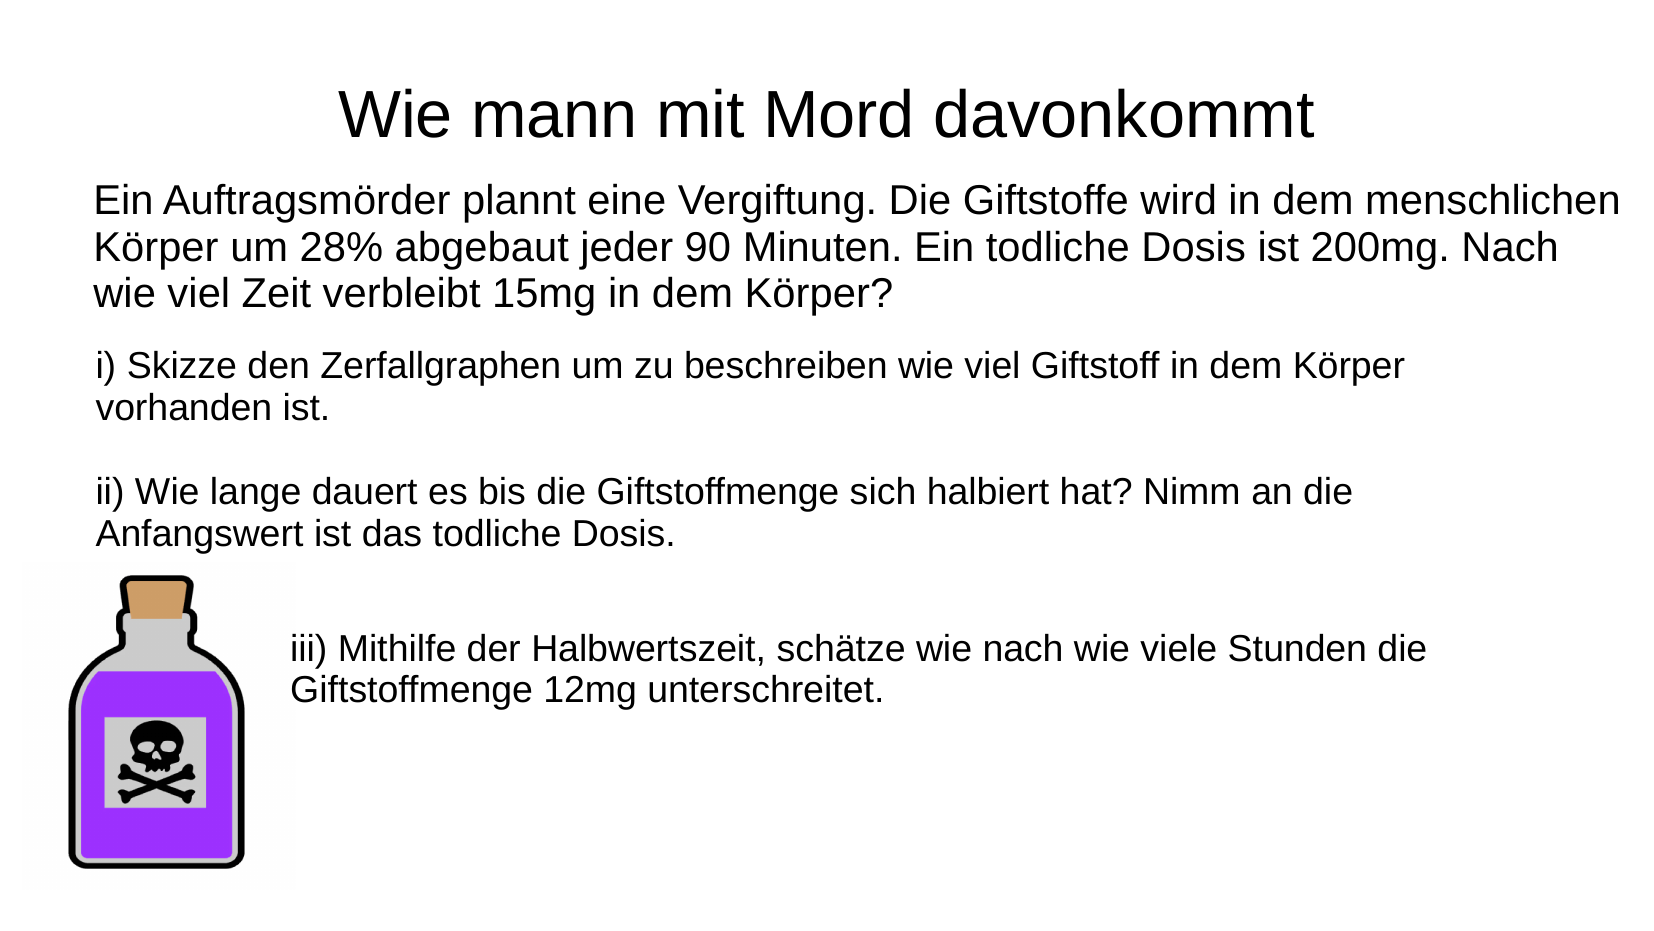

# Wie mann mit Mord davonkommt
Ein Auftragsmörder plannt eine Vergiftung. Die Giftstoffe wird in dem menschlichen Körper um 28% abgebaut jeder 90 Minuten. Ein todliche Dosis ist 200mg. Nach wie viel Zeit verbleibt 15mg in dem Körper?
i) Skizze den Zerfallgraphen um zu beschreiben wie viel Giftstoff in dem Körper vorhanden ist.
ii) Wie lange dauert es bis die Giftstoffmenge sich halbiert hat? Nimm an die Anfangswert ist das todliche Dosis.
iii) Mithilfe der Halbwertszeit, schätze wie nach wie viele Stunden die Giftstoffmenge 12mg unterschreitet.